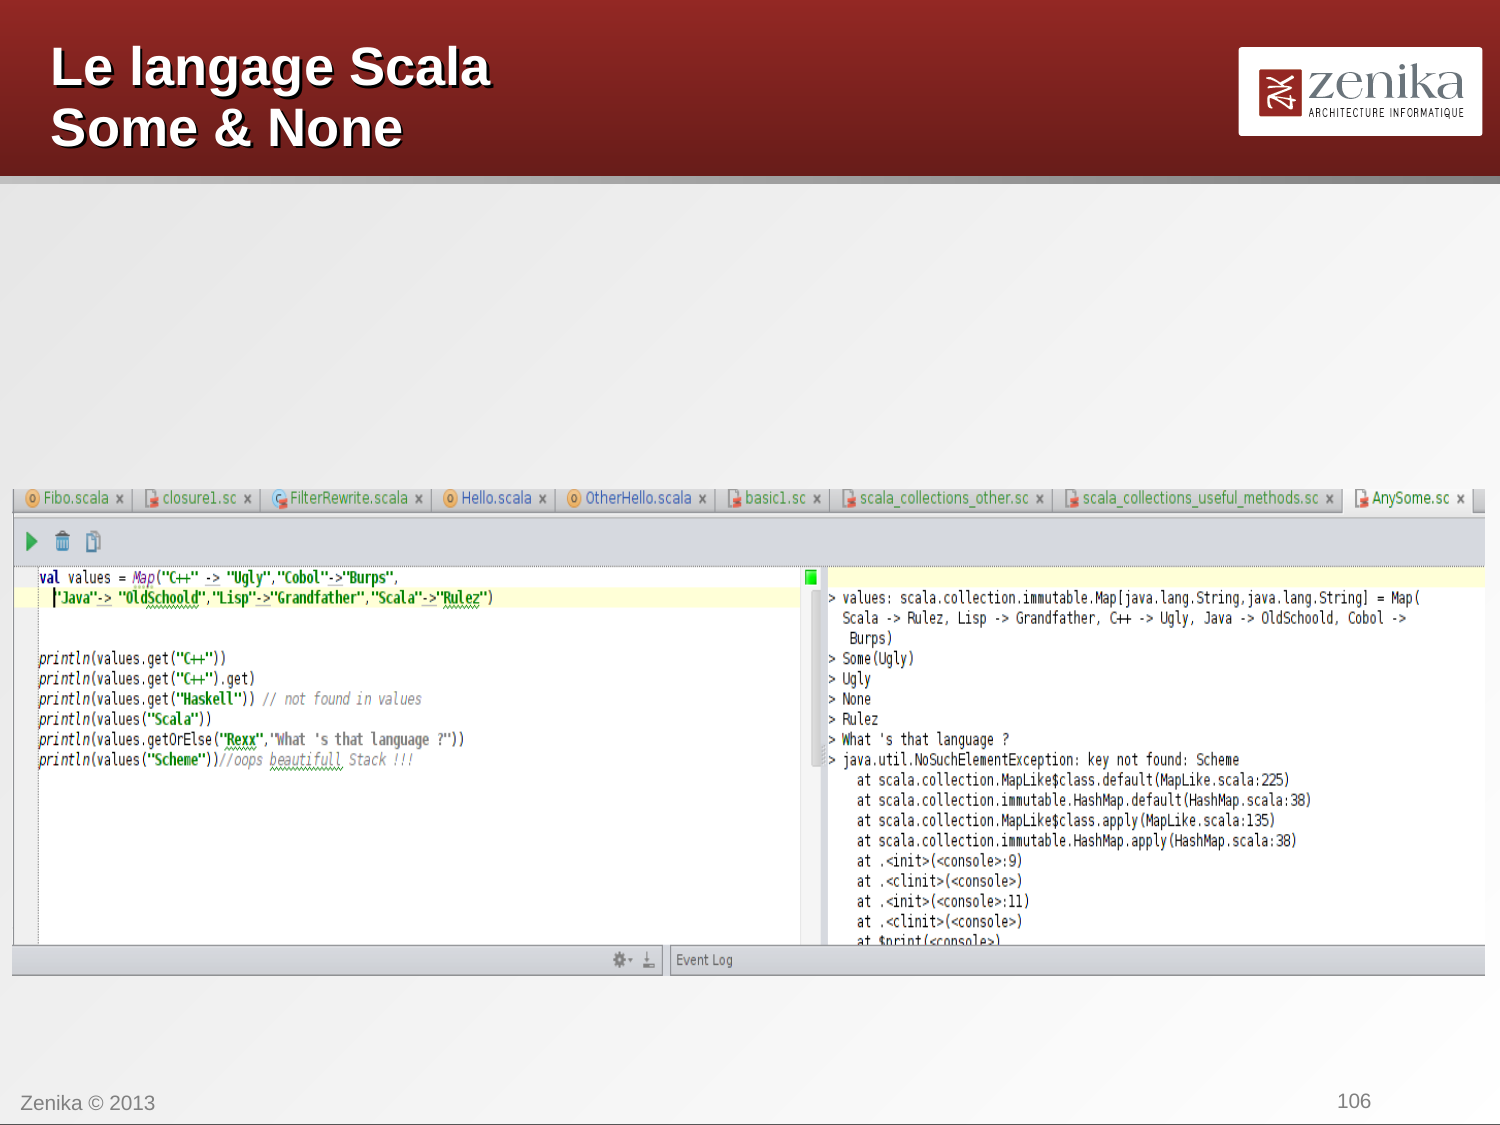

# Le langage Scala Some & None